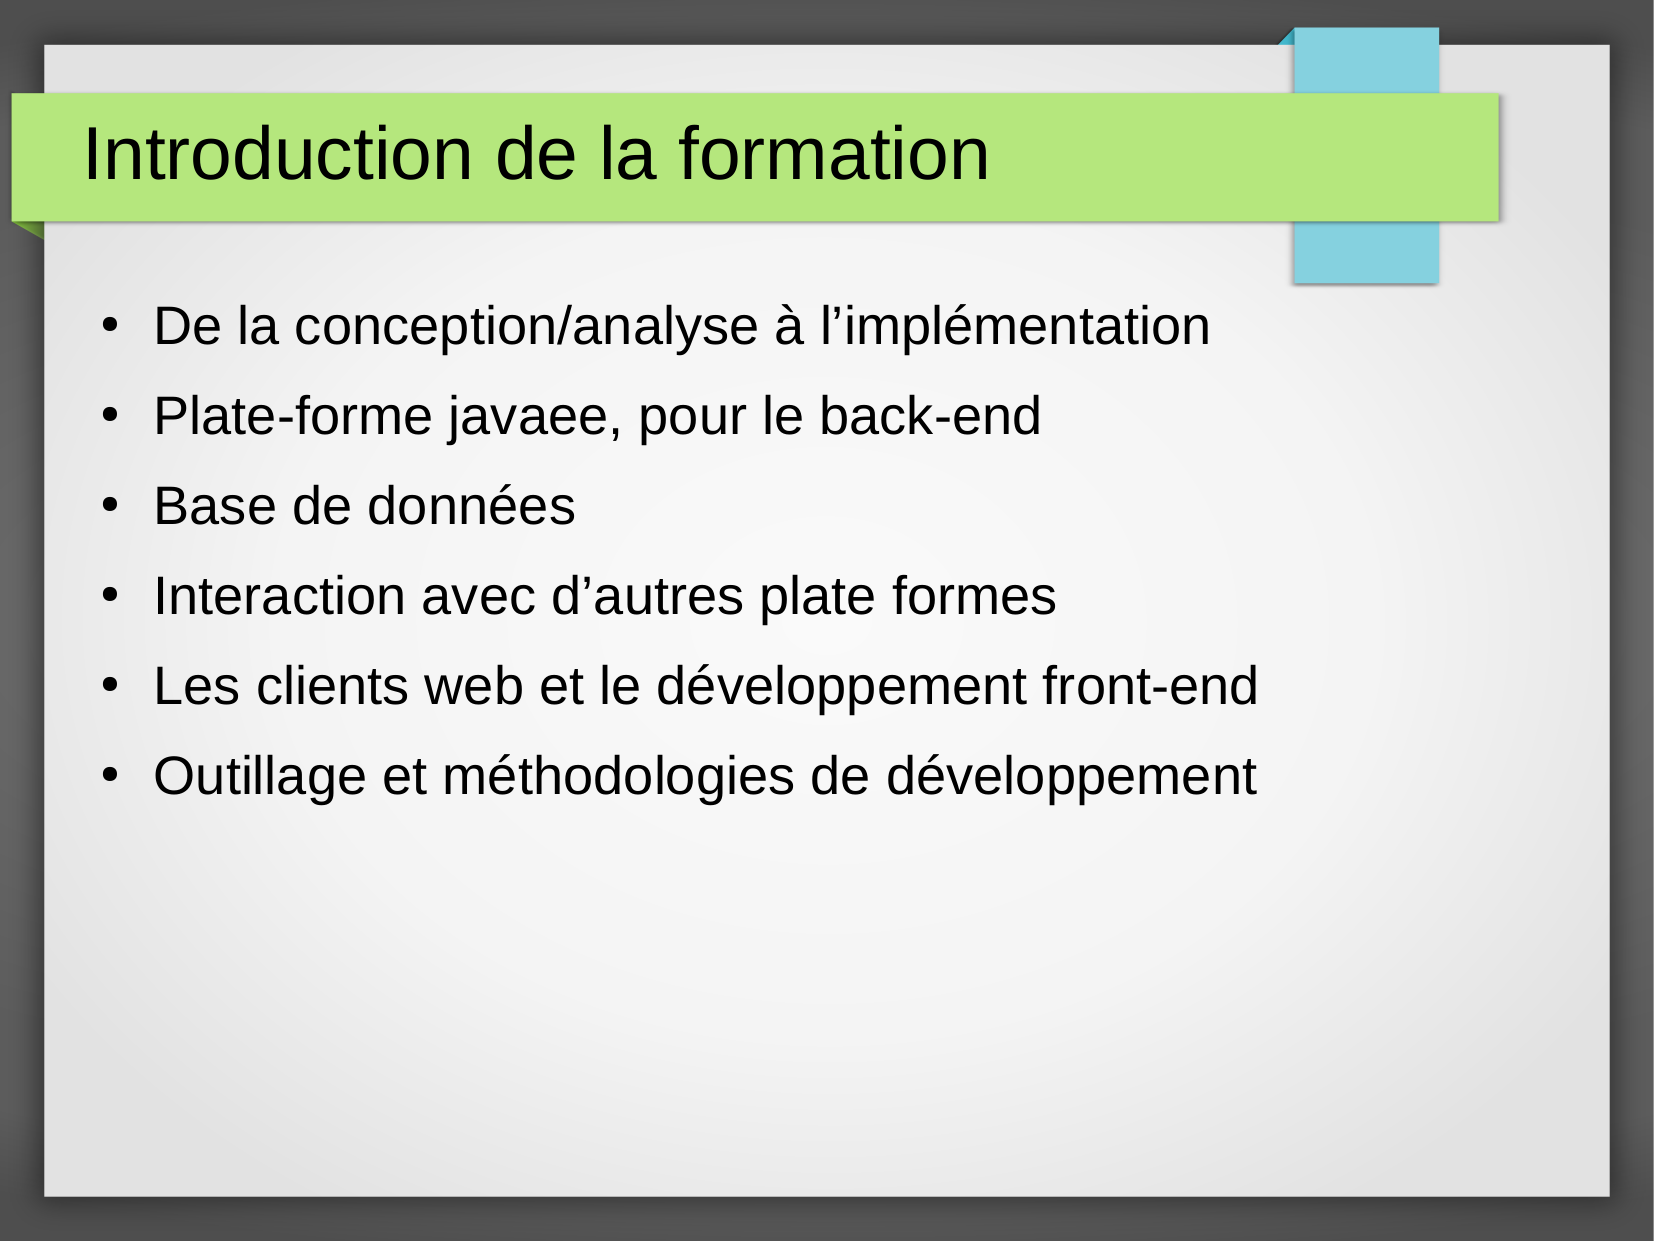

# Introduction de la formation
De la conception/analyse à l’implémentation
Plate-forme javaee, pour le back-end
Base de données
Interaction avec d’autres plate formes
Les clients web et le développement front-end
Outillage et méthodologies de développement